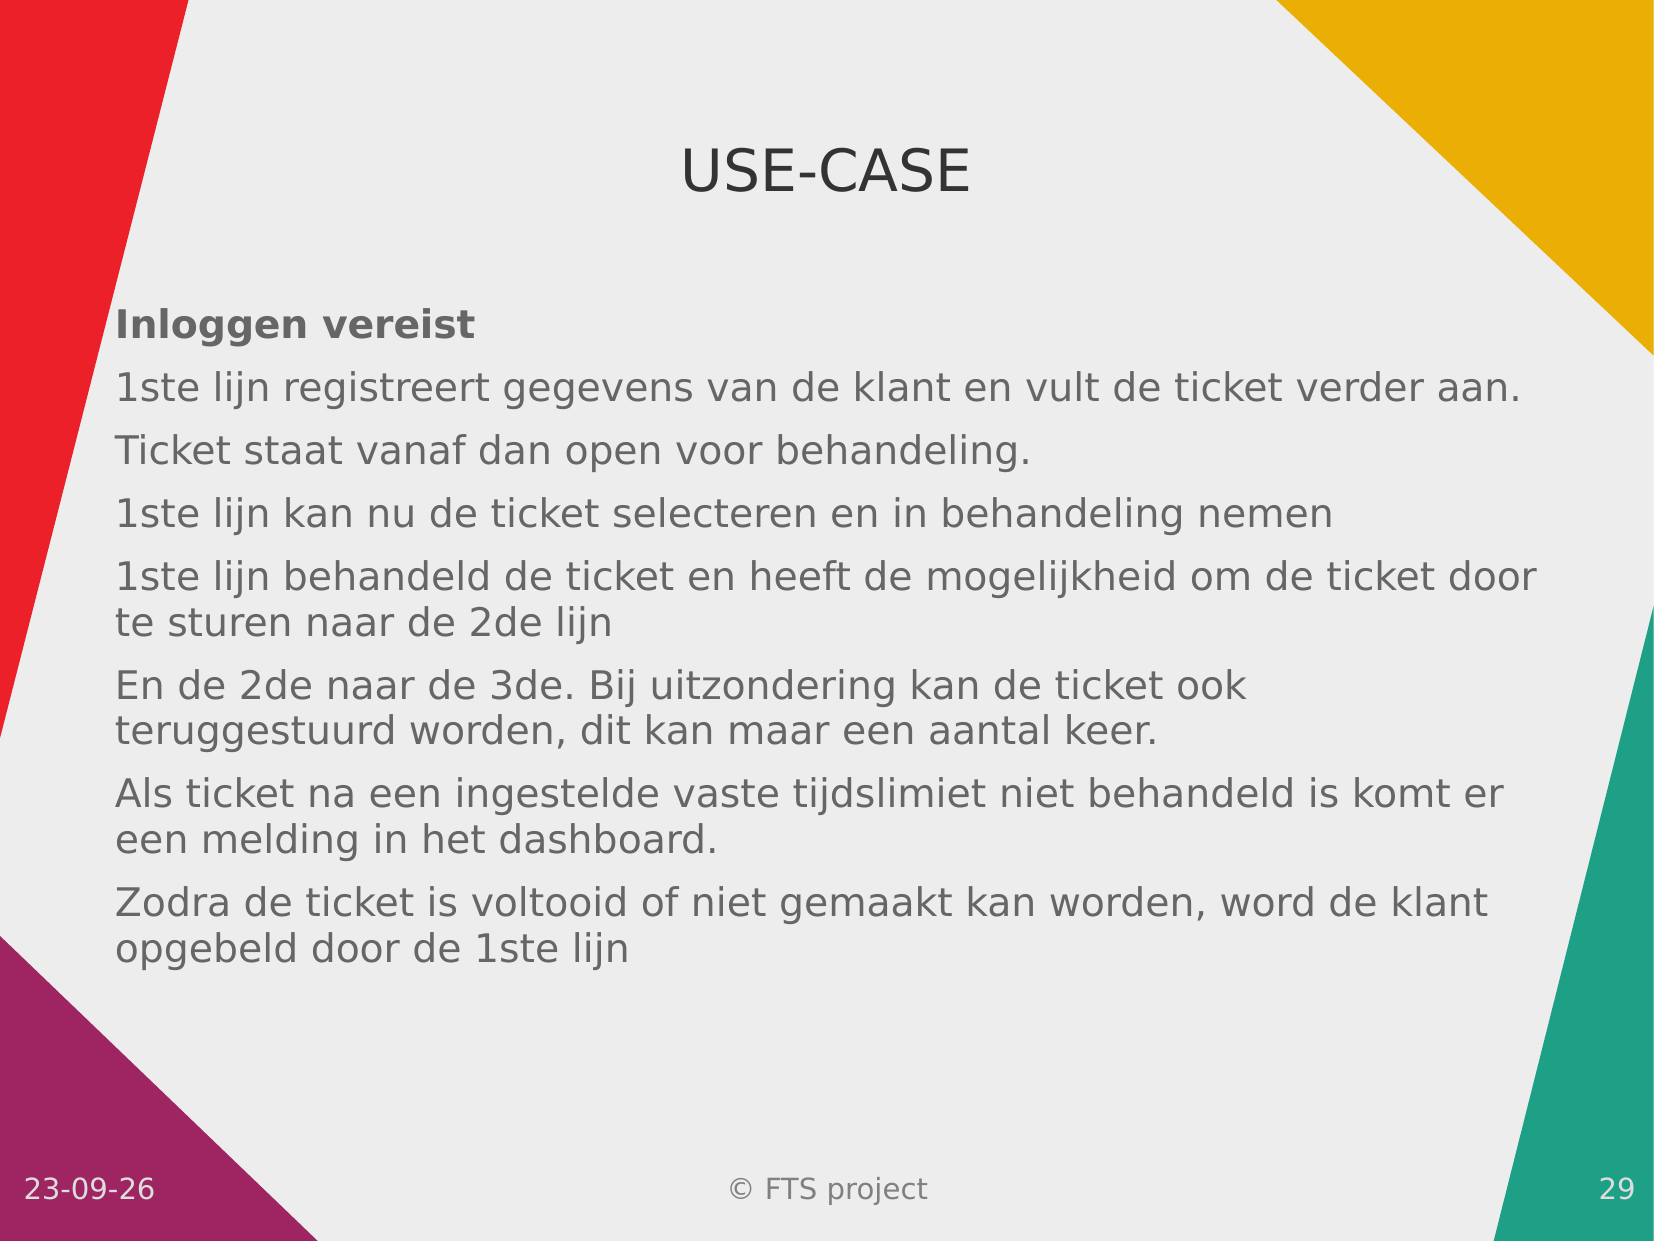

# USE-CASE
Inloggen vereist
1ste lijn registreert gegevens van de klant en vult de ticket verder aan.
Ticket staat vanaf dan open voor behandeling.
1ste lijn kan nu de ticket selecteren en in behandeling nemen
1ste lijn behandeld de ticket en heeft de mogelijkheid om de ticket door te sturen naar de 2de lijn
En de 2de naar de 3de. Bij uitzondering kan de ticket ook teruggestuurd worden, dit kan maar een aantal keer.
Als ticket na een ingestelde vaste tijdslimiet niet behandeld is komt er een melding in het dashboard.
Zodra de ticket is voltooid of niet gemaakt kan worden, word de klant opgebeld door de 1ste lijn
© FTS project
29